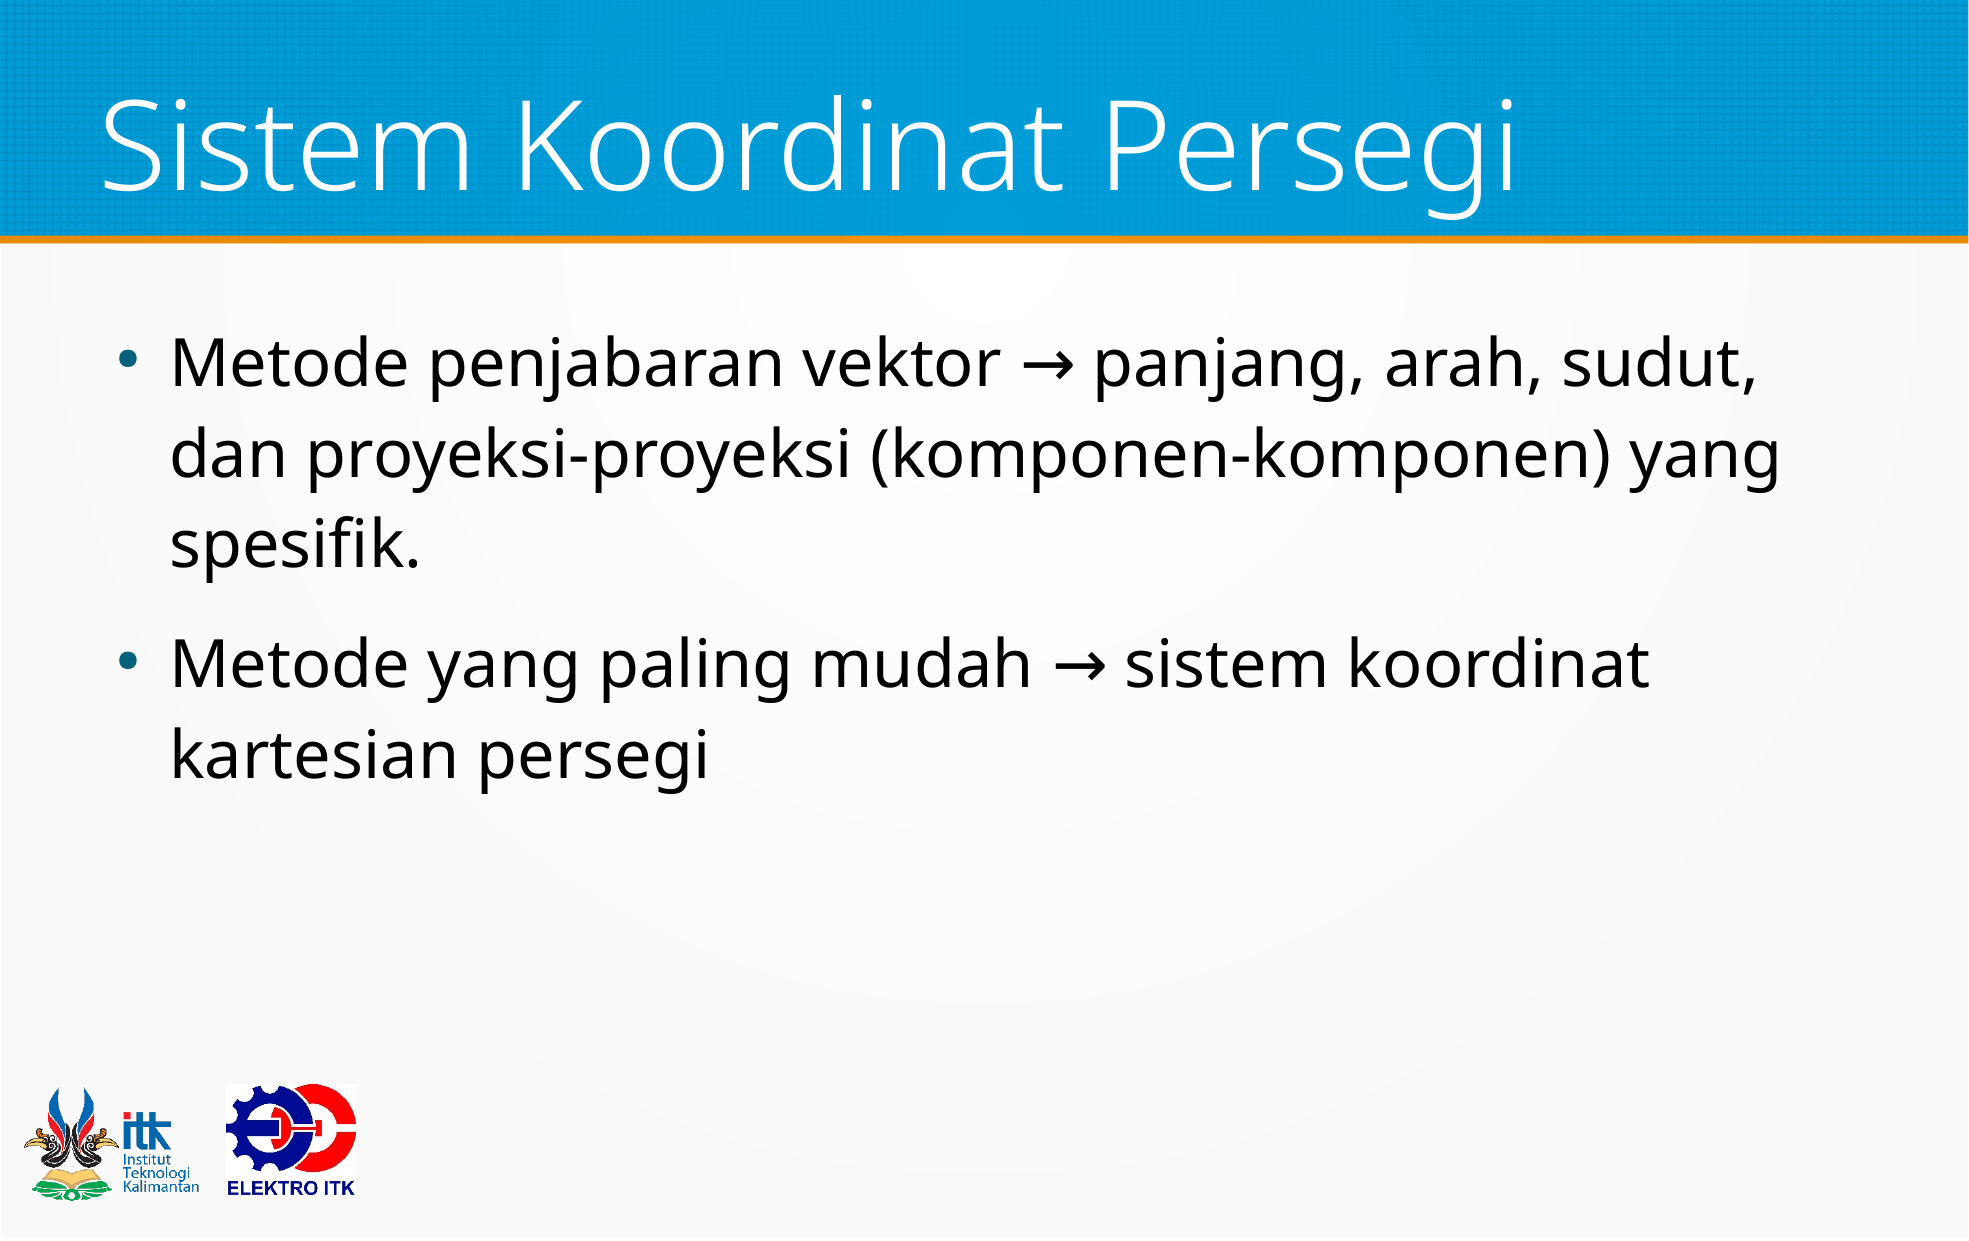

# Sistem Koordinat Persegi
Metode penjabaran vektor → panjang, arah, sudut, dan proyeksi-proyeksi (komponen-komponen) yang spesifik.
Metode yang paling mudah → sistem koordinat kartesian persegi